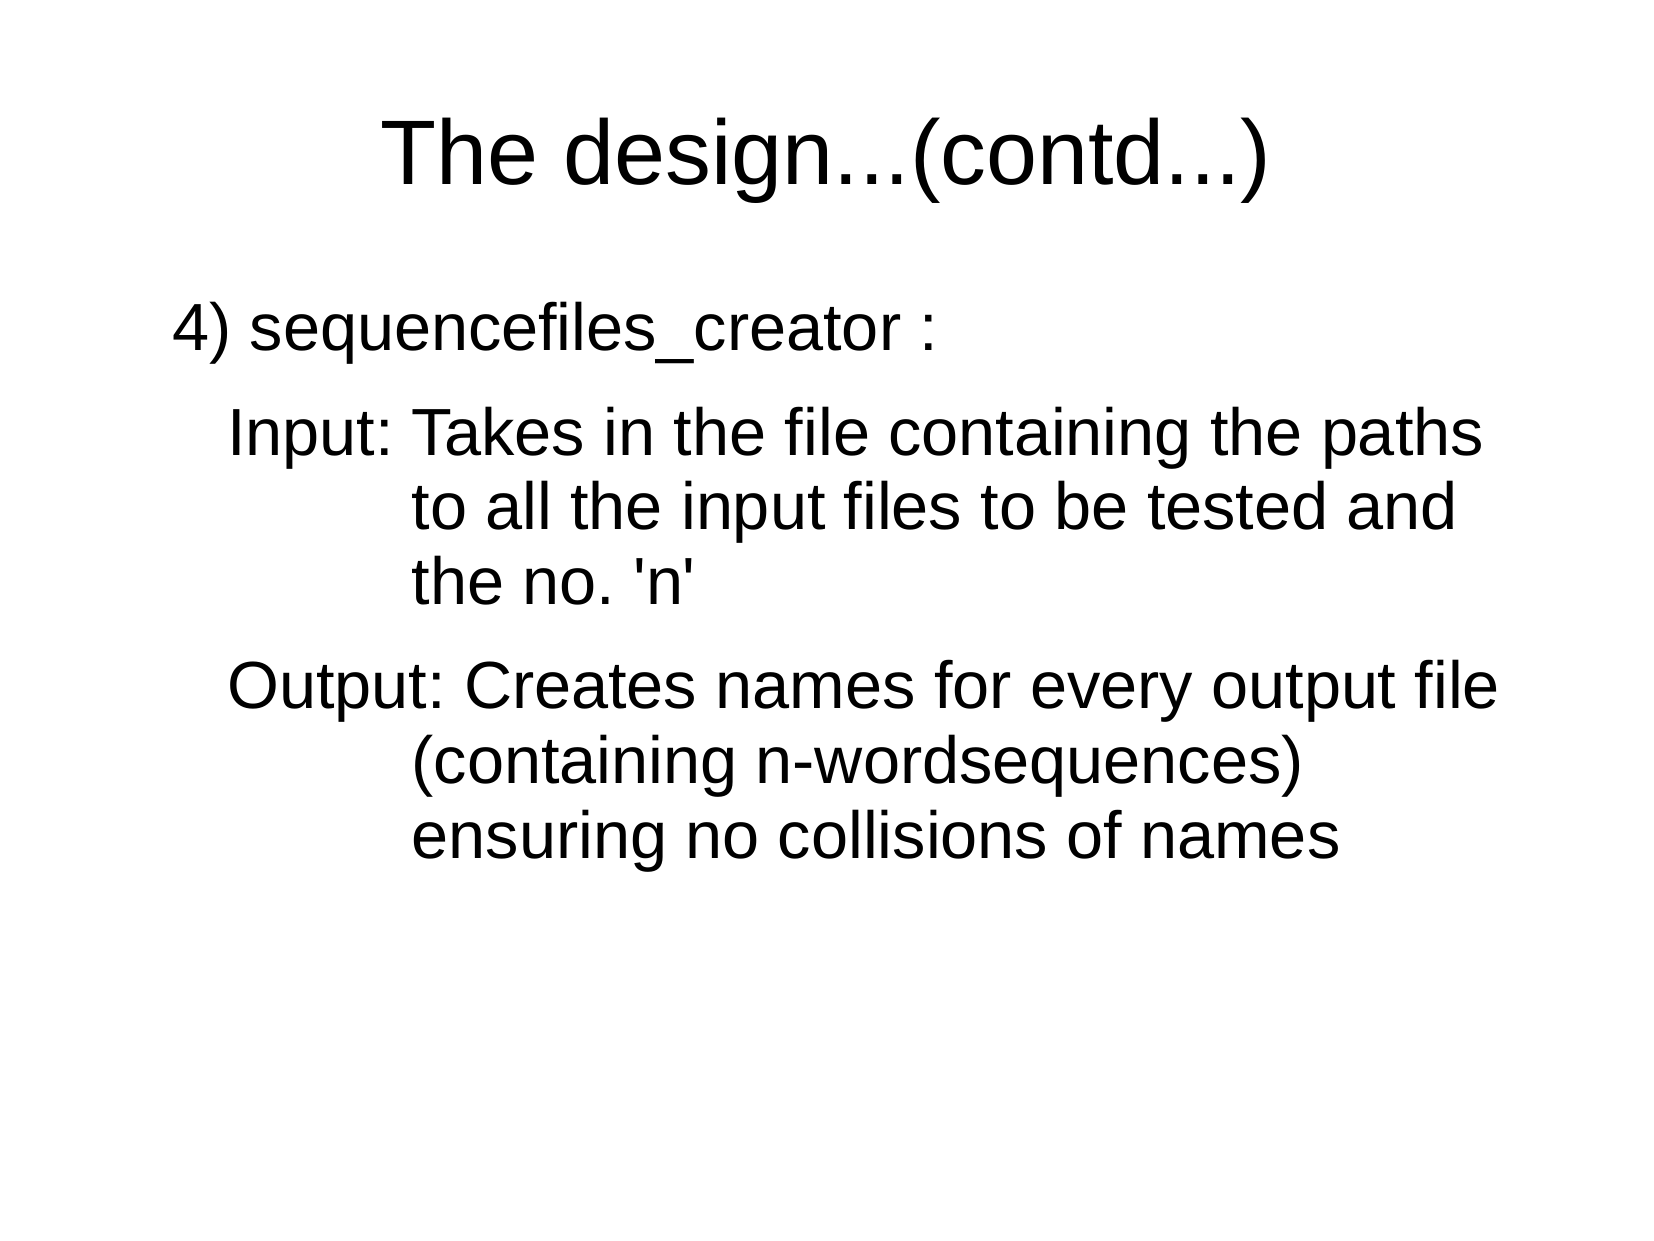

# The design...(contd...)
 4) sequencefiles_creator :
 Input: Takes in the file containing the paths to all the input files to be tested and the no. 'n'
 Output: Creates names for every output file (containing n-wordsequences) ensuring no collisions of names